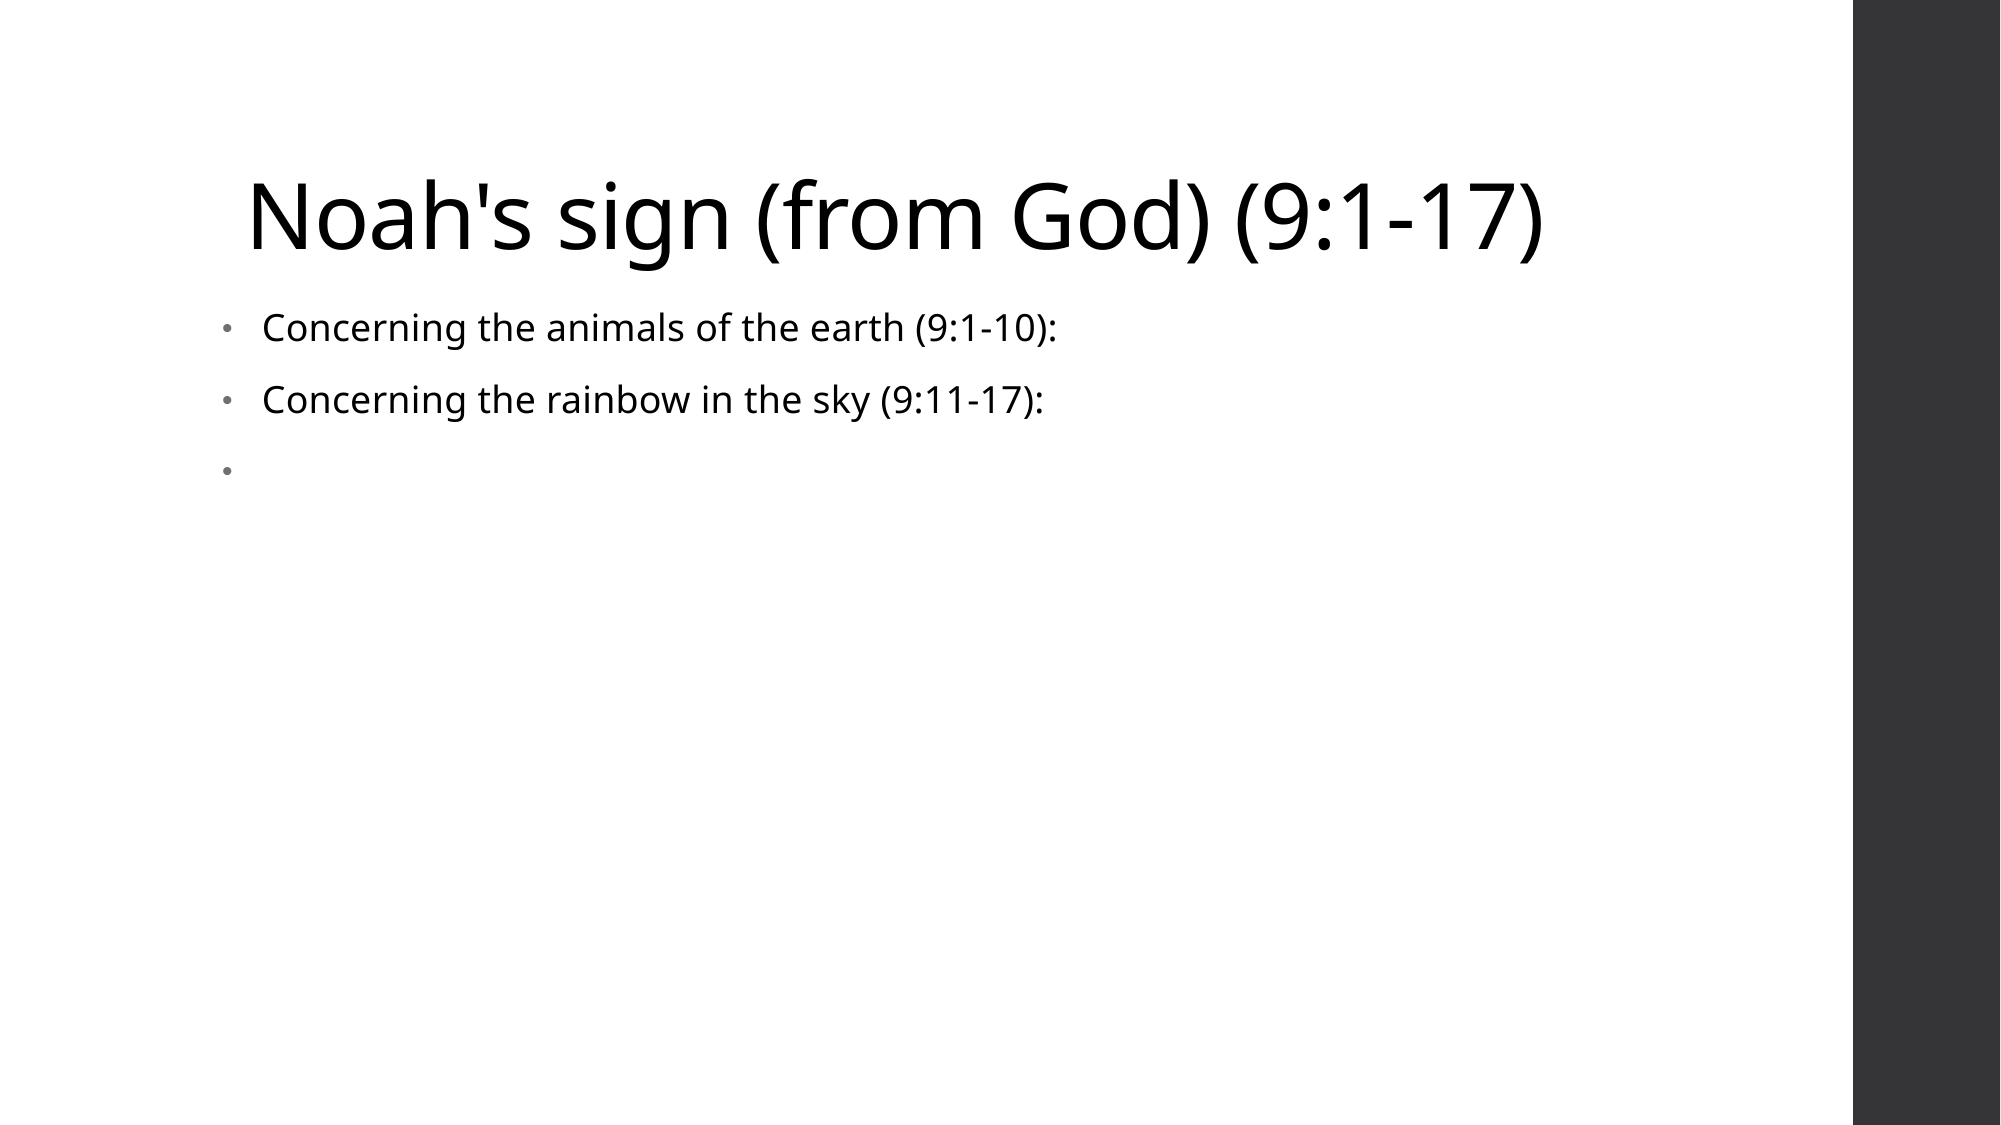

# Noah's sign (from God) (9:1-17)
 Concerning the animals of the earth (9:1-10):
 Concerning the rainbow in the sky (9:11-17):